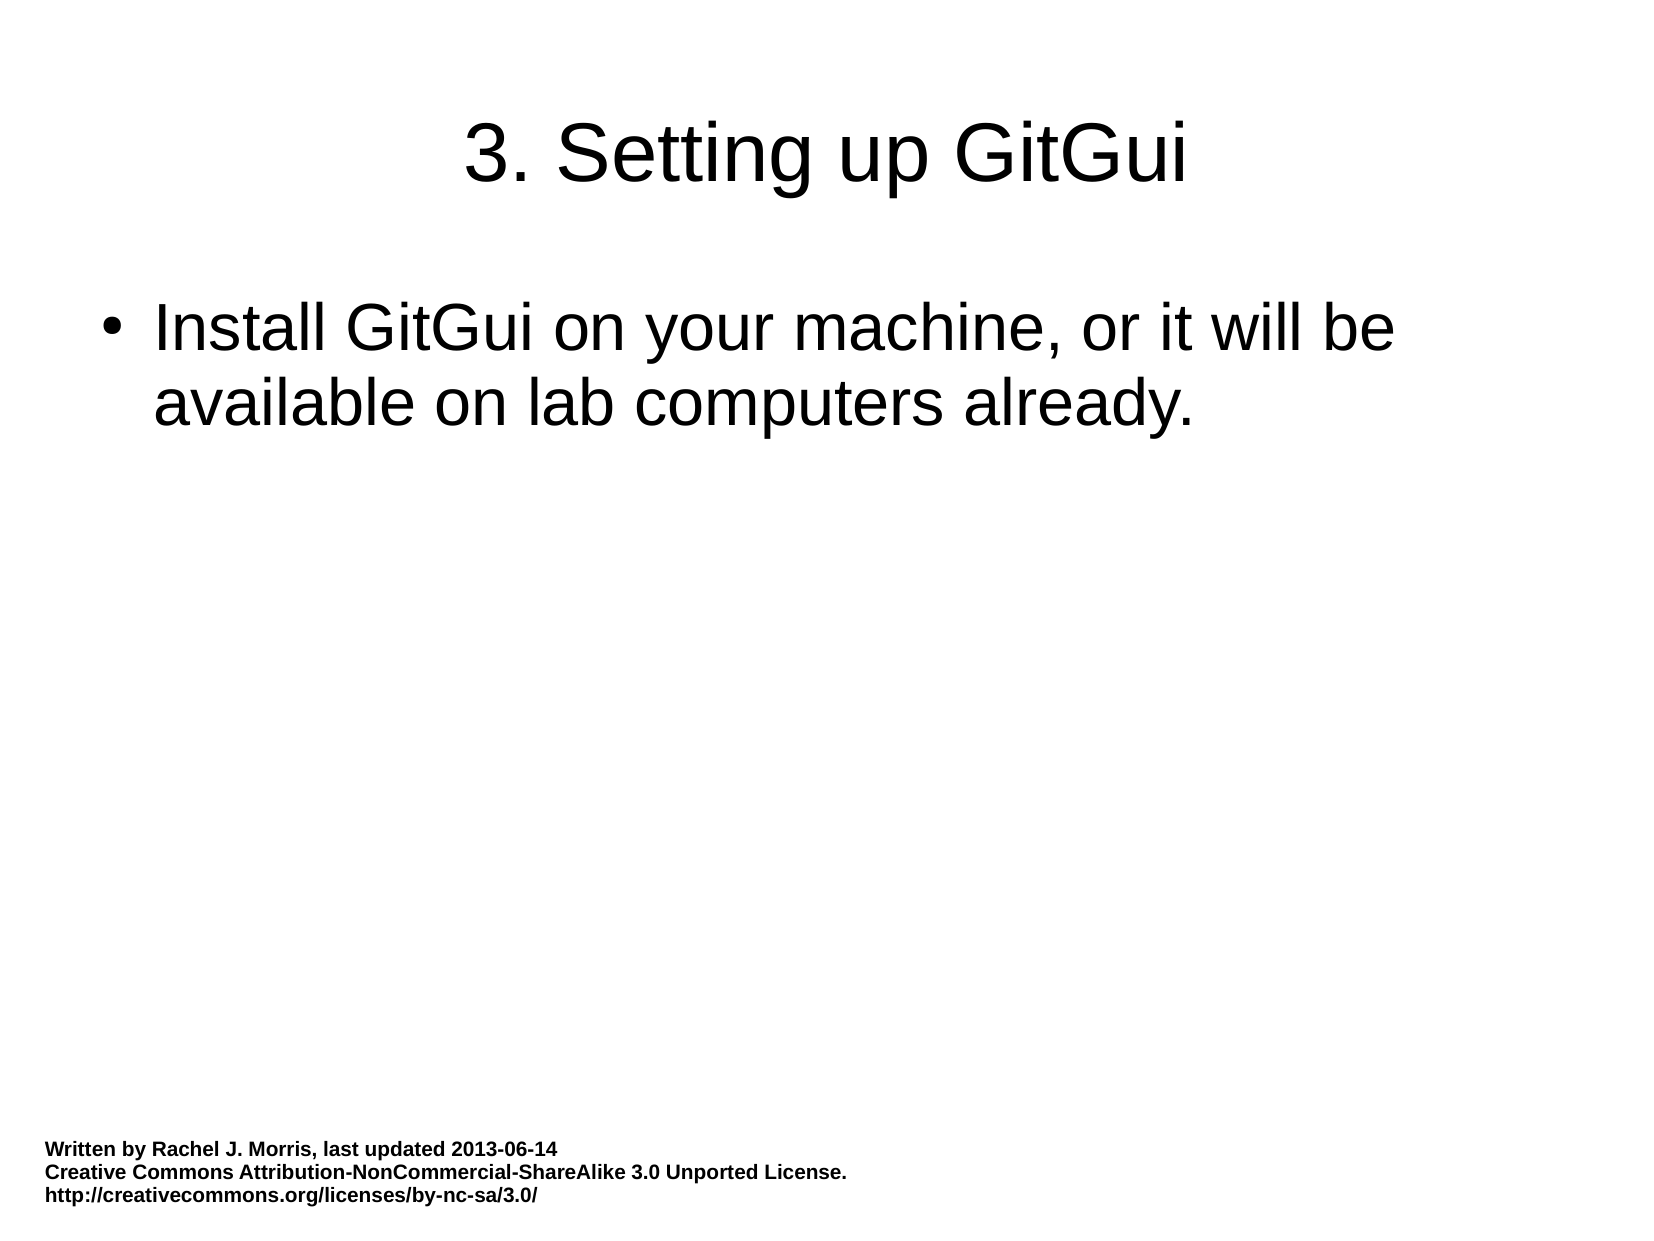

# 3. Setting up GitGui
Install GitGui on your machine, or it will be available on lab computers already.